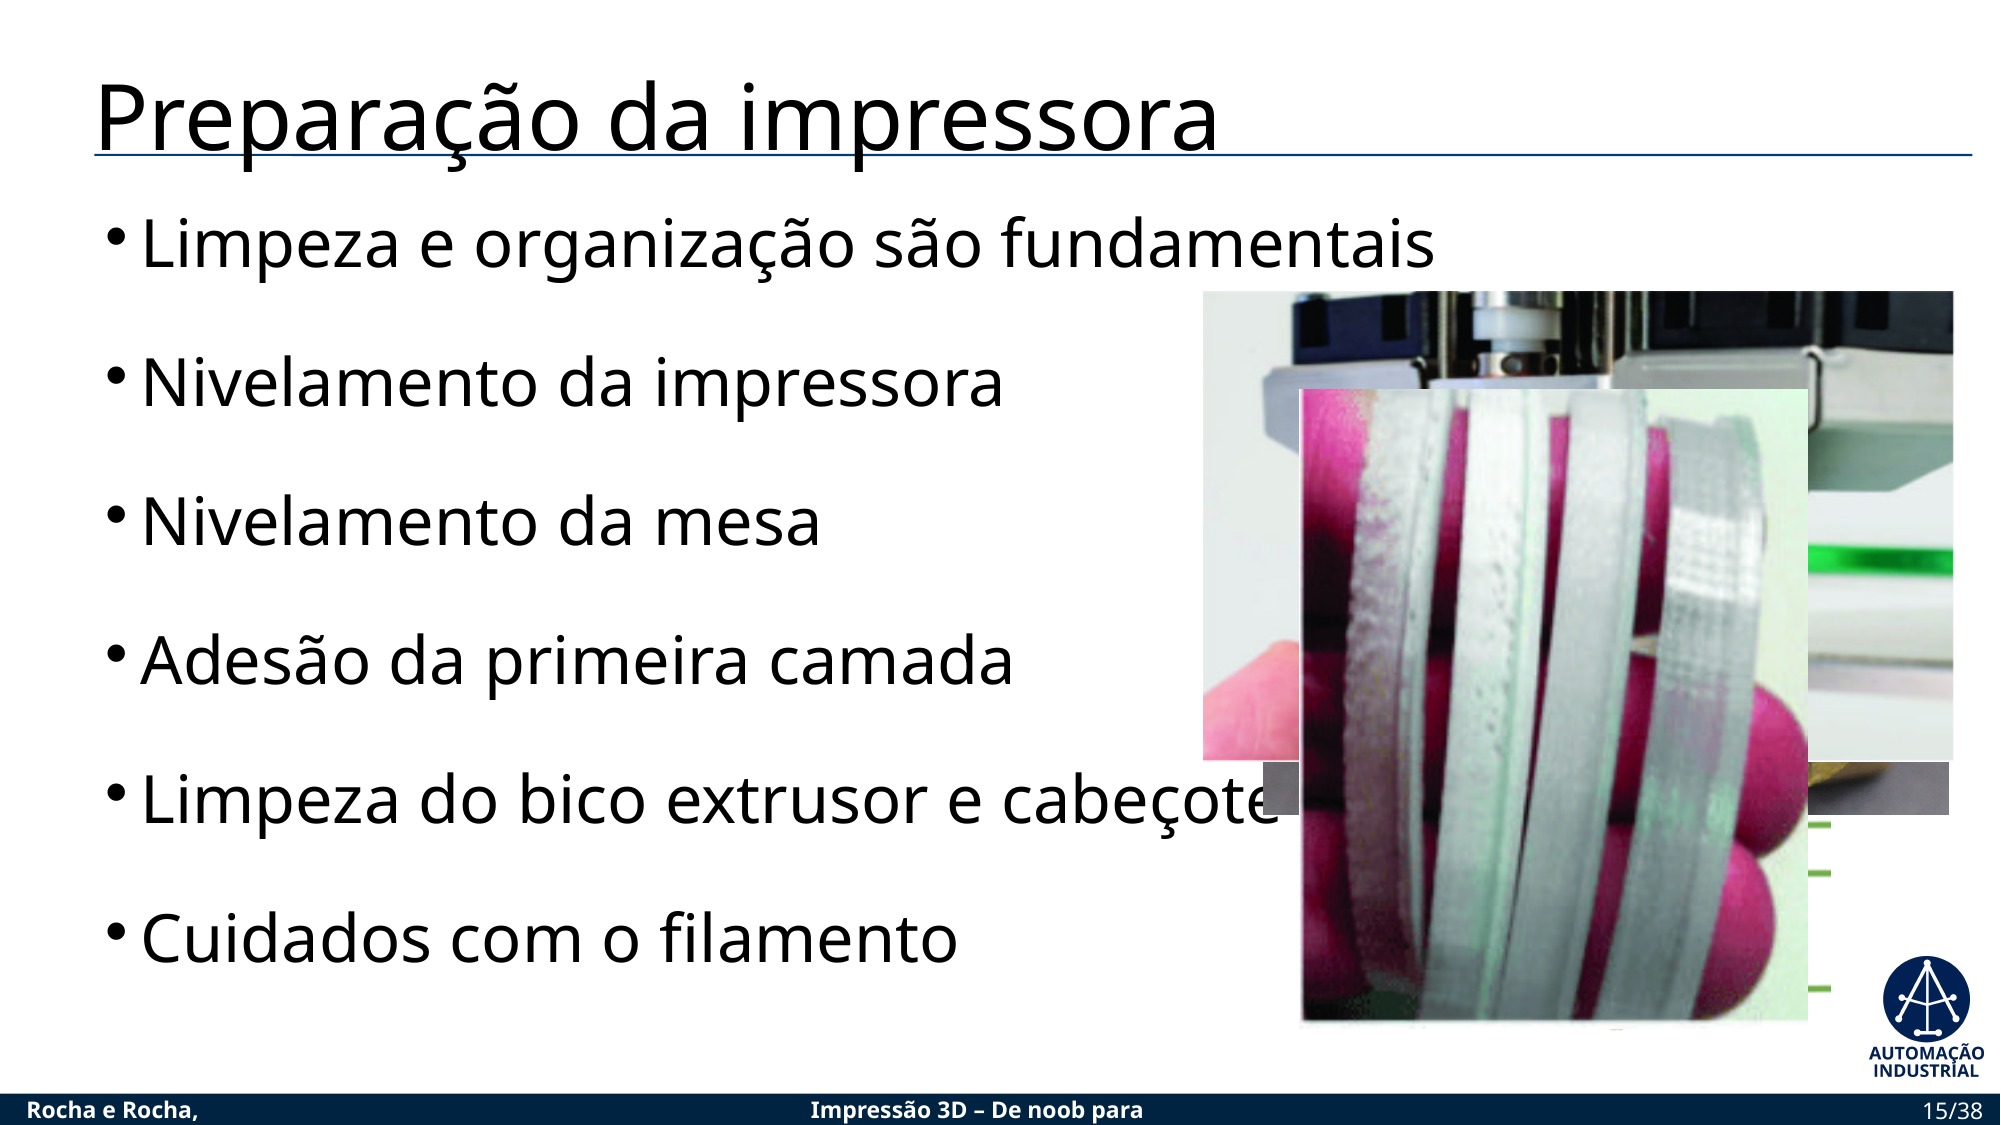

Preparação da impressora
Limpeza e organização são fundamentais
Nivelamento da impressora
Nivelamento da mesa
Adesão da primeira camada
Limpeza do bico extrusor e cabeçote
Cuidados com o filamento